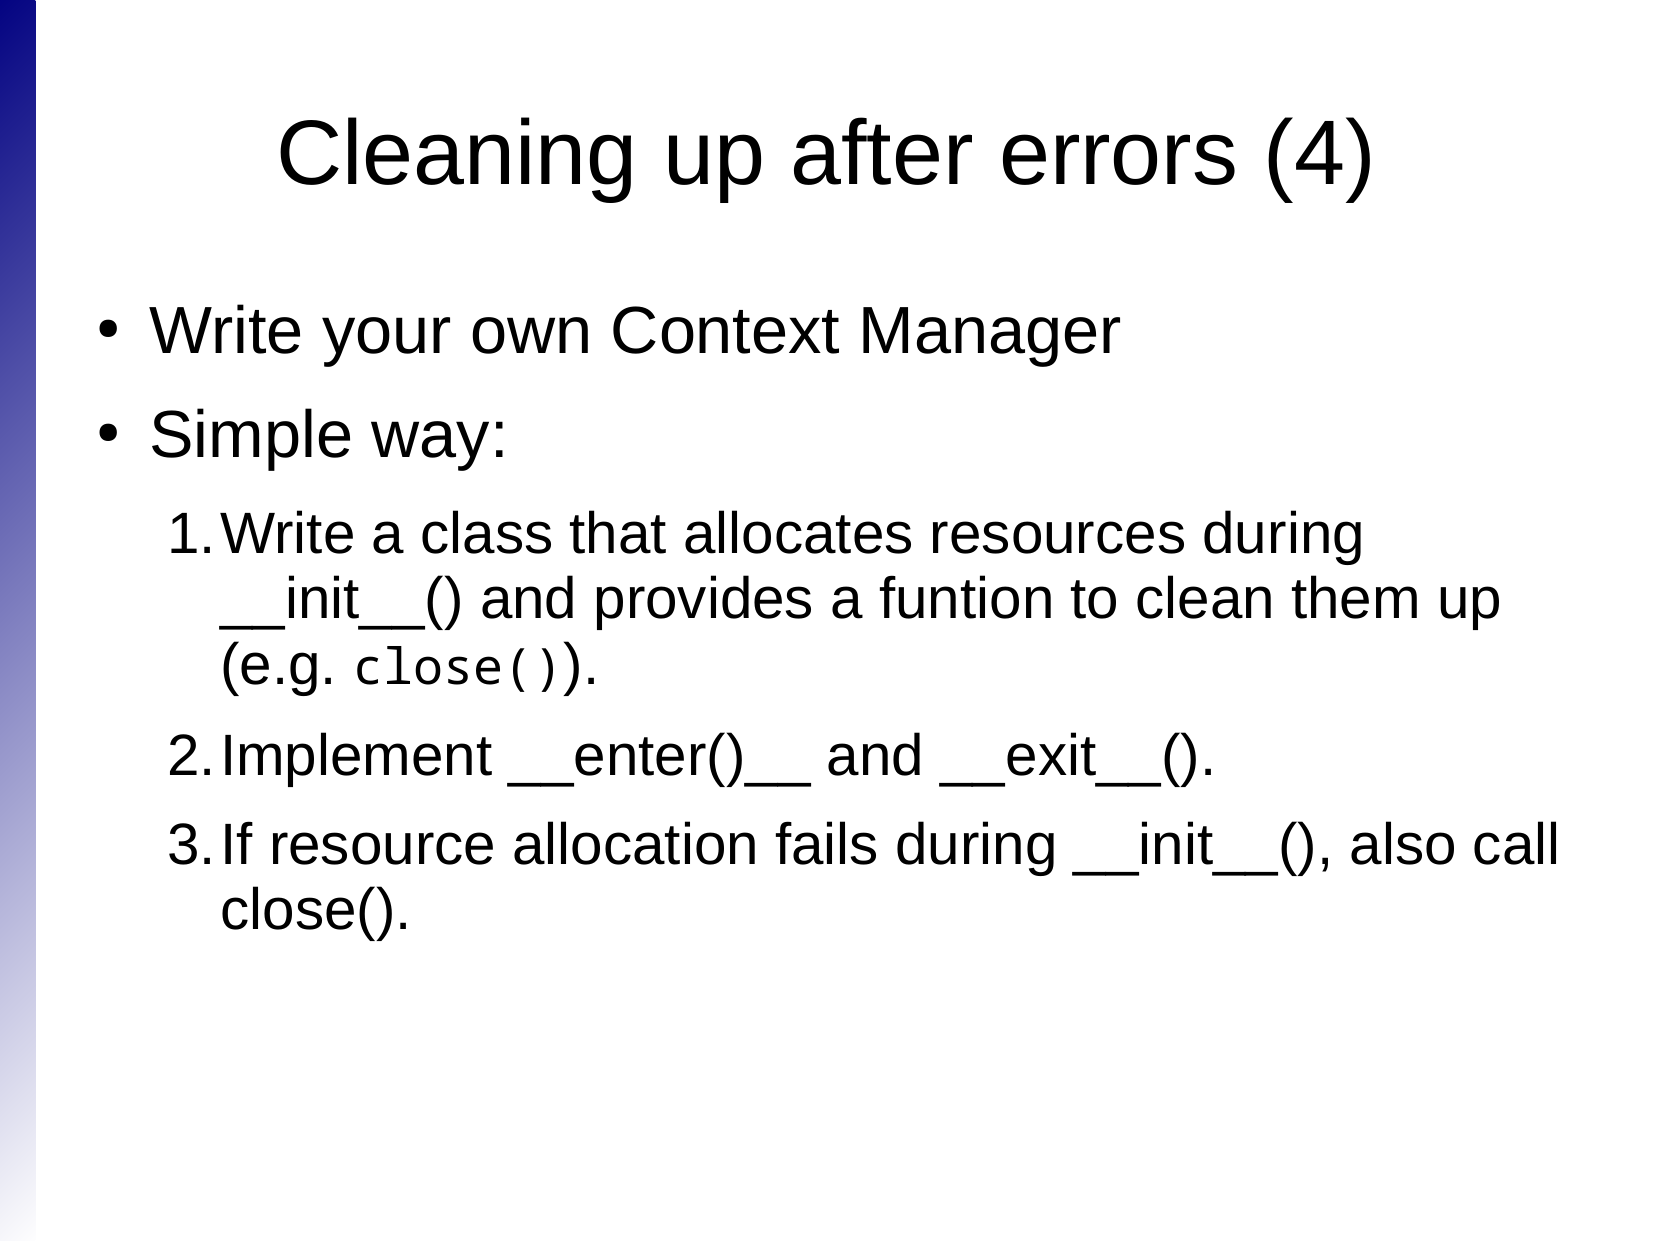

# Cleaning up after errors (4)
Write your own Context Manager
Simple way:
Write a class that allocates resources during __init__() and provides a funtion to clean them up (e.g. close()).
Implement __enter()__ and __exit__().
If resource allocation fails during __init__(), also call close().